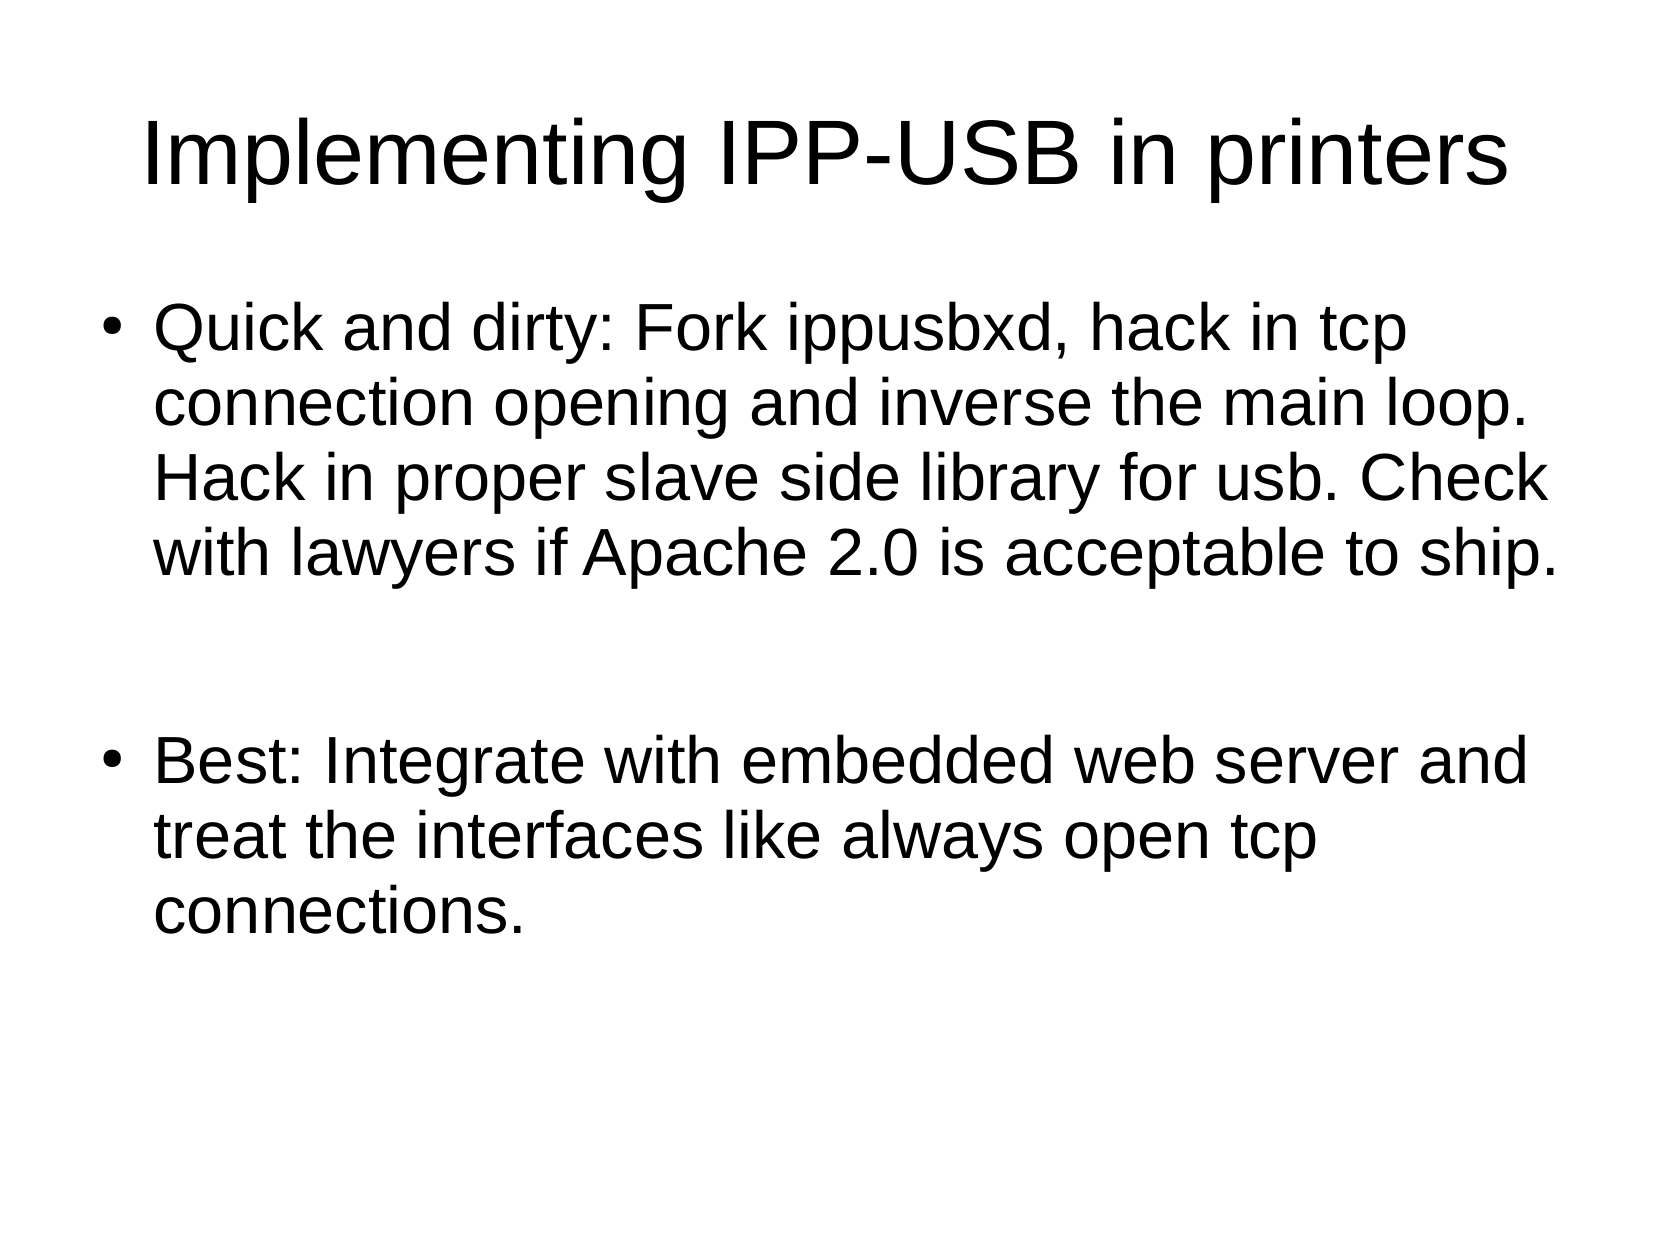

# Implementing IPP-USB in printers
Quick and dirty: Fork ippusbxd, hack in tcp connection opening and inverse the main loop. Hack in proper slave side library for usb. Check with lawyers if Apache 2.0 is acceptable to ship.
Best: Integrate with embedded web server and treat the interfaces like always open tcp connections.